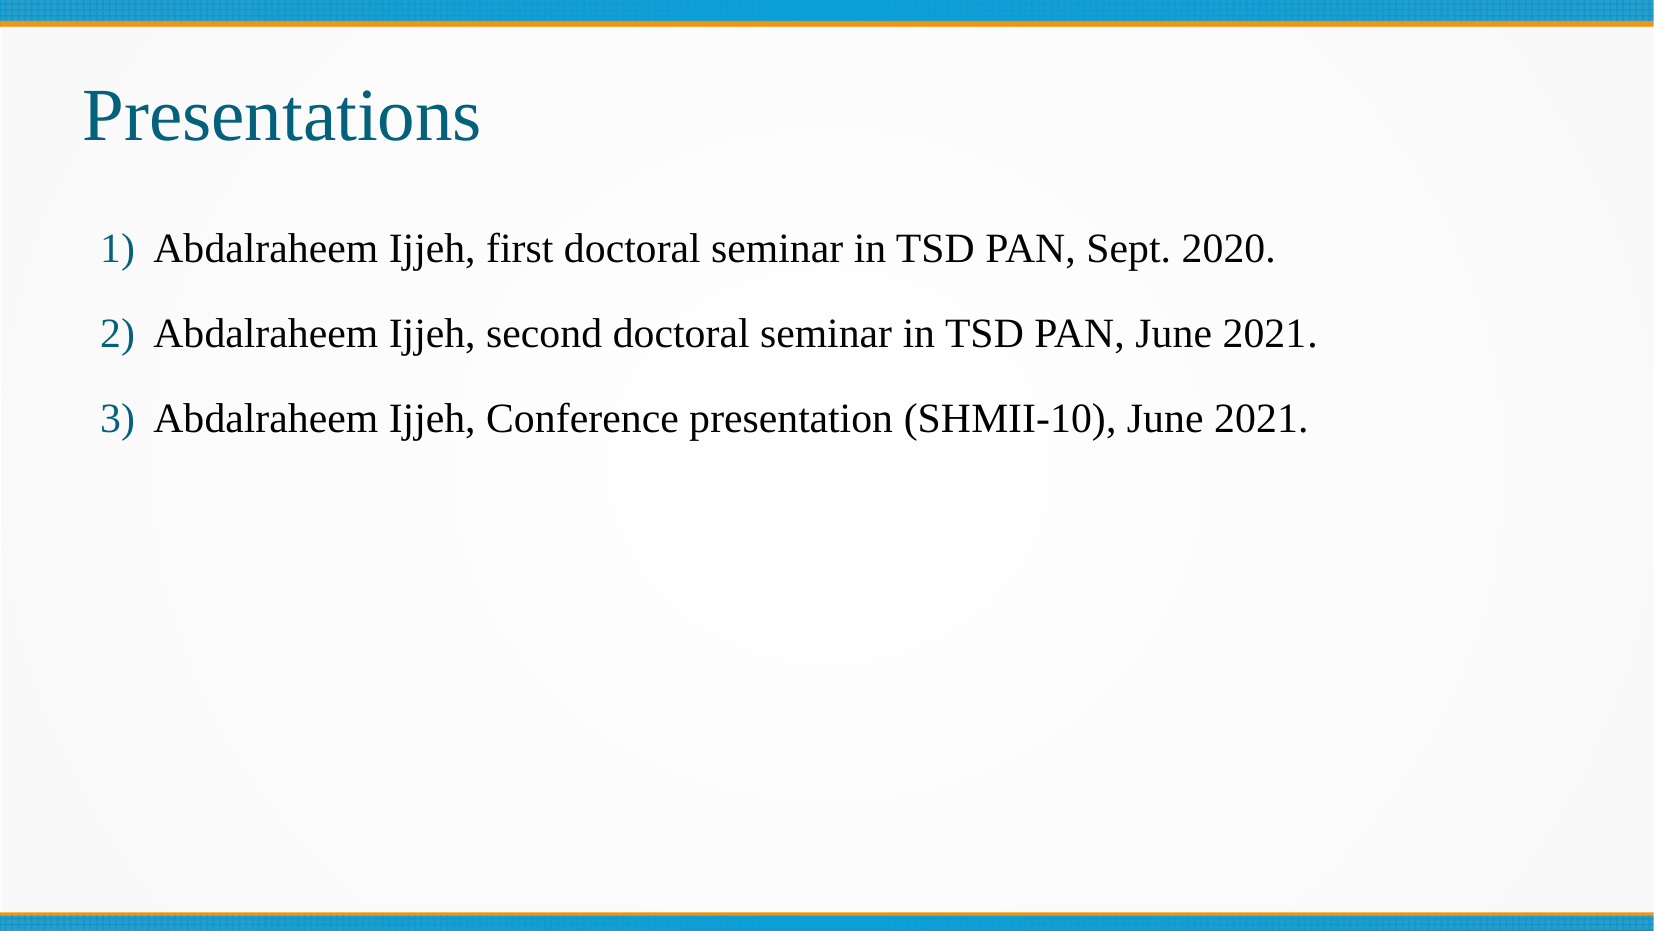

# Presentations
Abdalraheem Ijjeh, first doctoral seminar in TSD PAN, Sept. 2020.
Abdalraheem Ijjeh, second doctoral seminar in TSD PAN, June 2021.
Abdalraheem Ijjeh, Conference presentation (SHMII-10), June 2021.